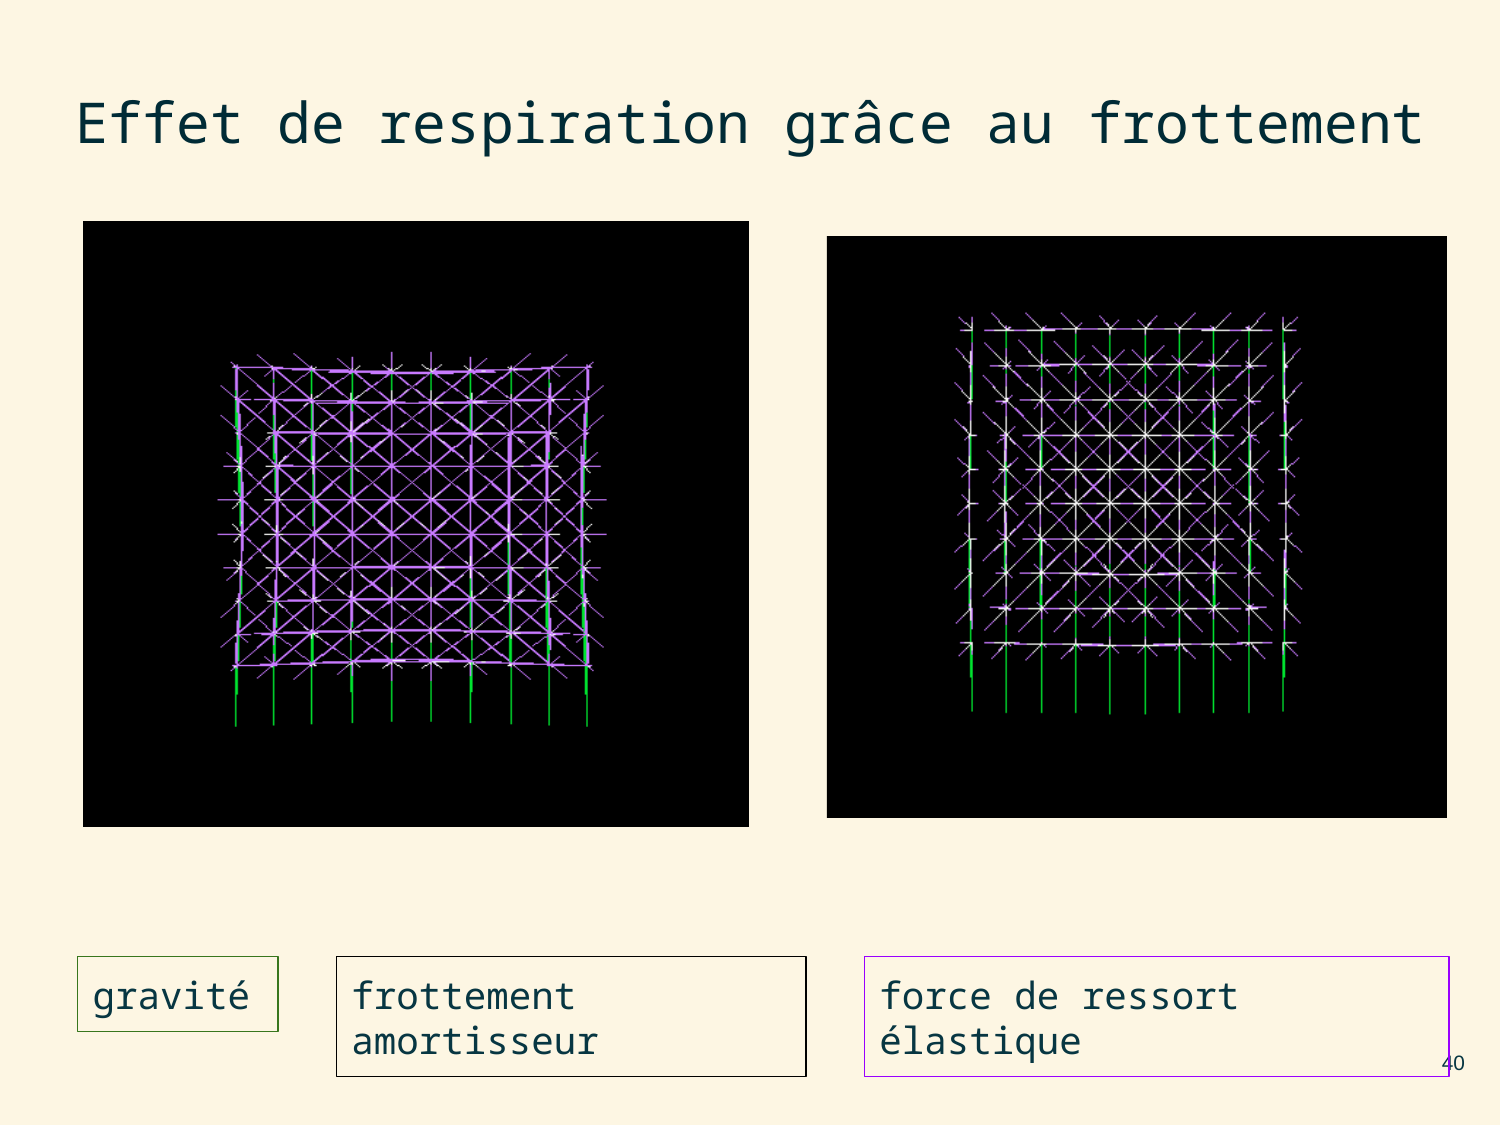

# Effet de respiration grâce au frottement
gravité
frottement amortisseur
force de ressort élastique